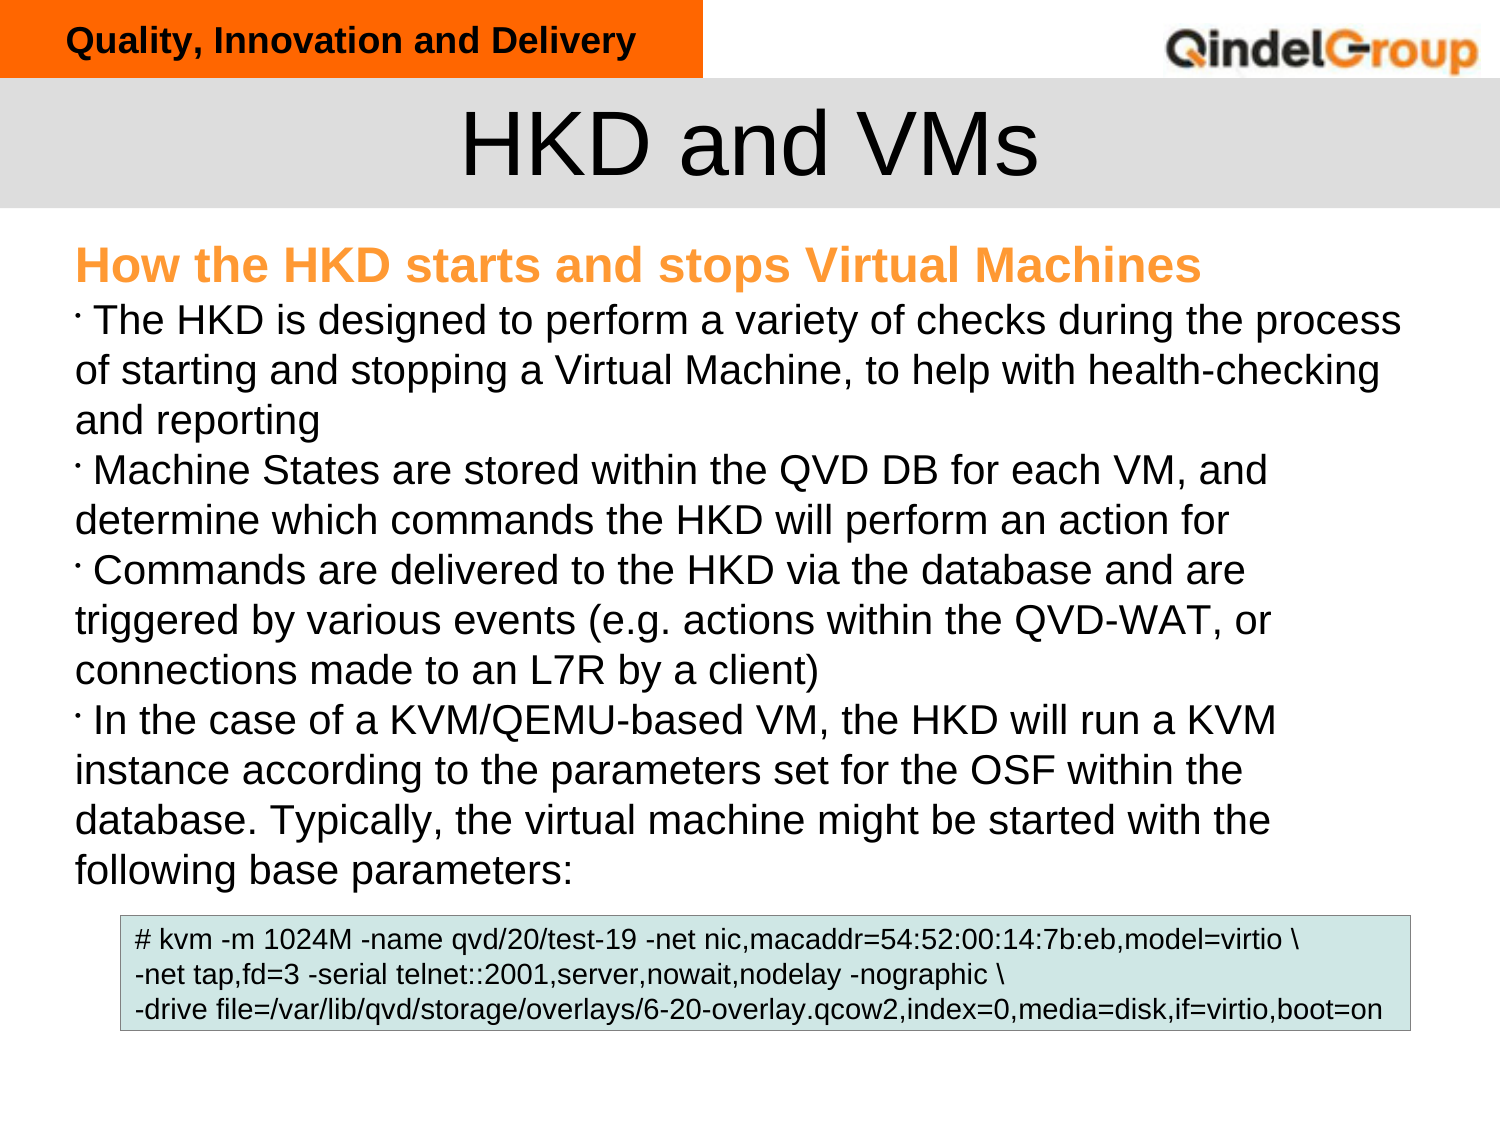

# HKD and VMs
How the HKD starts and stops Virtual Machines
 The HKD is designed to perform a variety of checks during the process of starting and stopping a Virtual Machine, to help with health-checking and reporting
 Machine States are stored within the QVD DB for each VM, and determine which commands the HKD will perform an action for
 Commands are delivered to the HKD via the database and are triggered by various events (e.g. actions within the QVD-WAT, or connections made to an L7R by a client)
 In the case of a KVM/QEMU-based VM, the HKD will run a KVM instance according to the parameters set for the OSF within the database. Typically, the virtual machine might be started with the following base parameters:
# kvm -m 1024M -name qvd/20/test-19 -net nic,macaddr=54:52:00:14:7b:eb,model=virtio \
-net tap,fd=3 -serial telnet::2001,server,nowait,nodelay -nographic \
-drive file=/var/lib/qvd/storage/overlays/6-20-overlay.qcow2,index=0,media=disk,if=virtio,boot=on